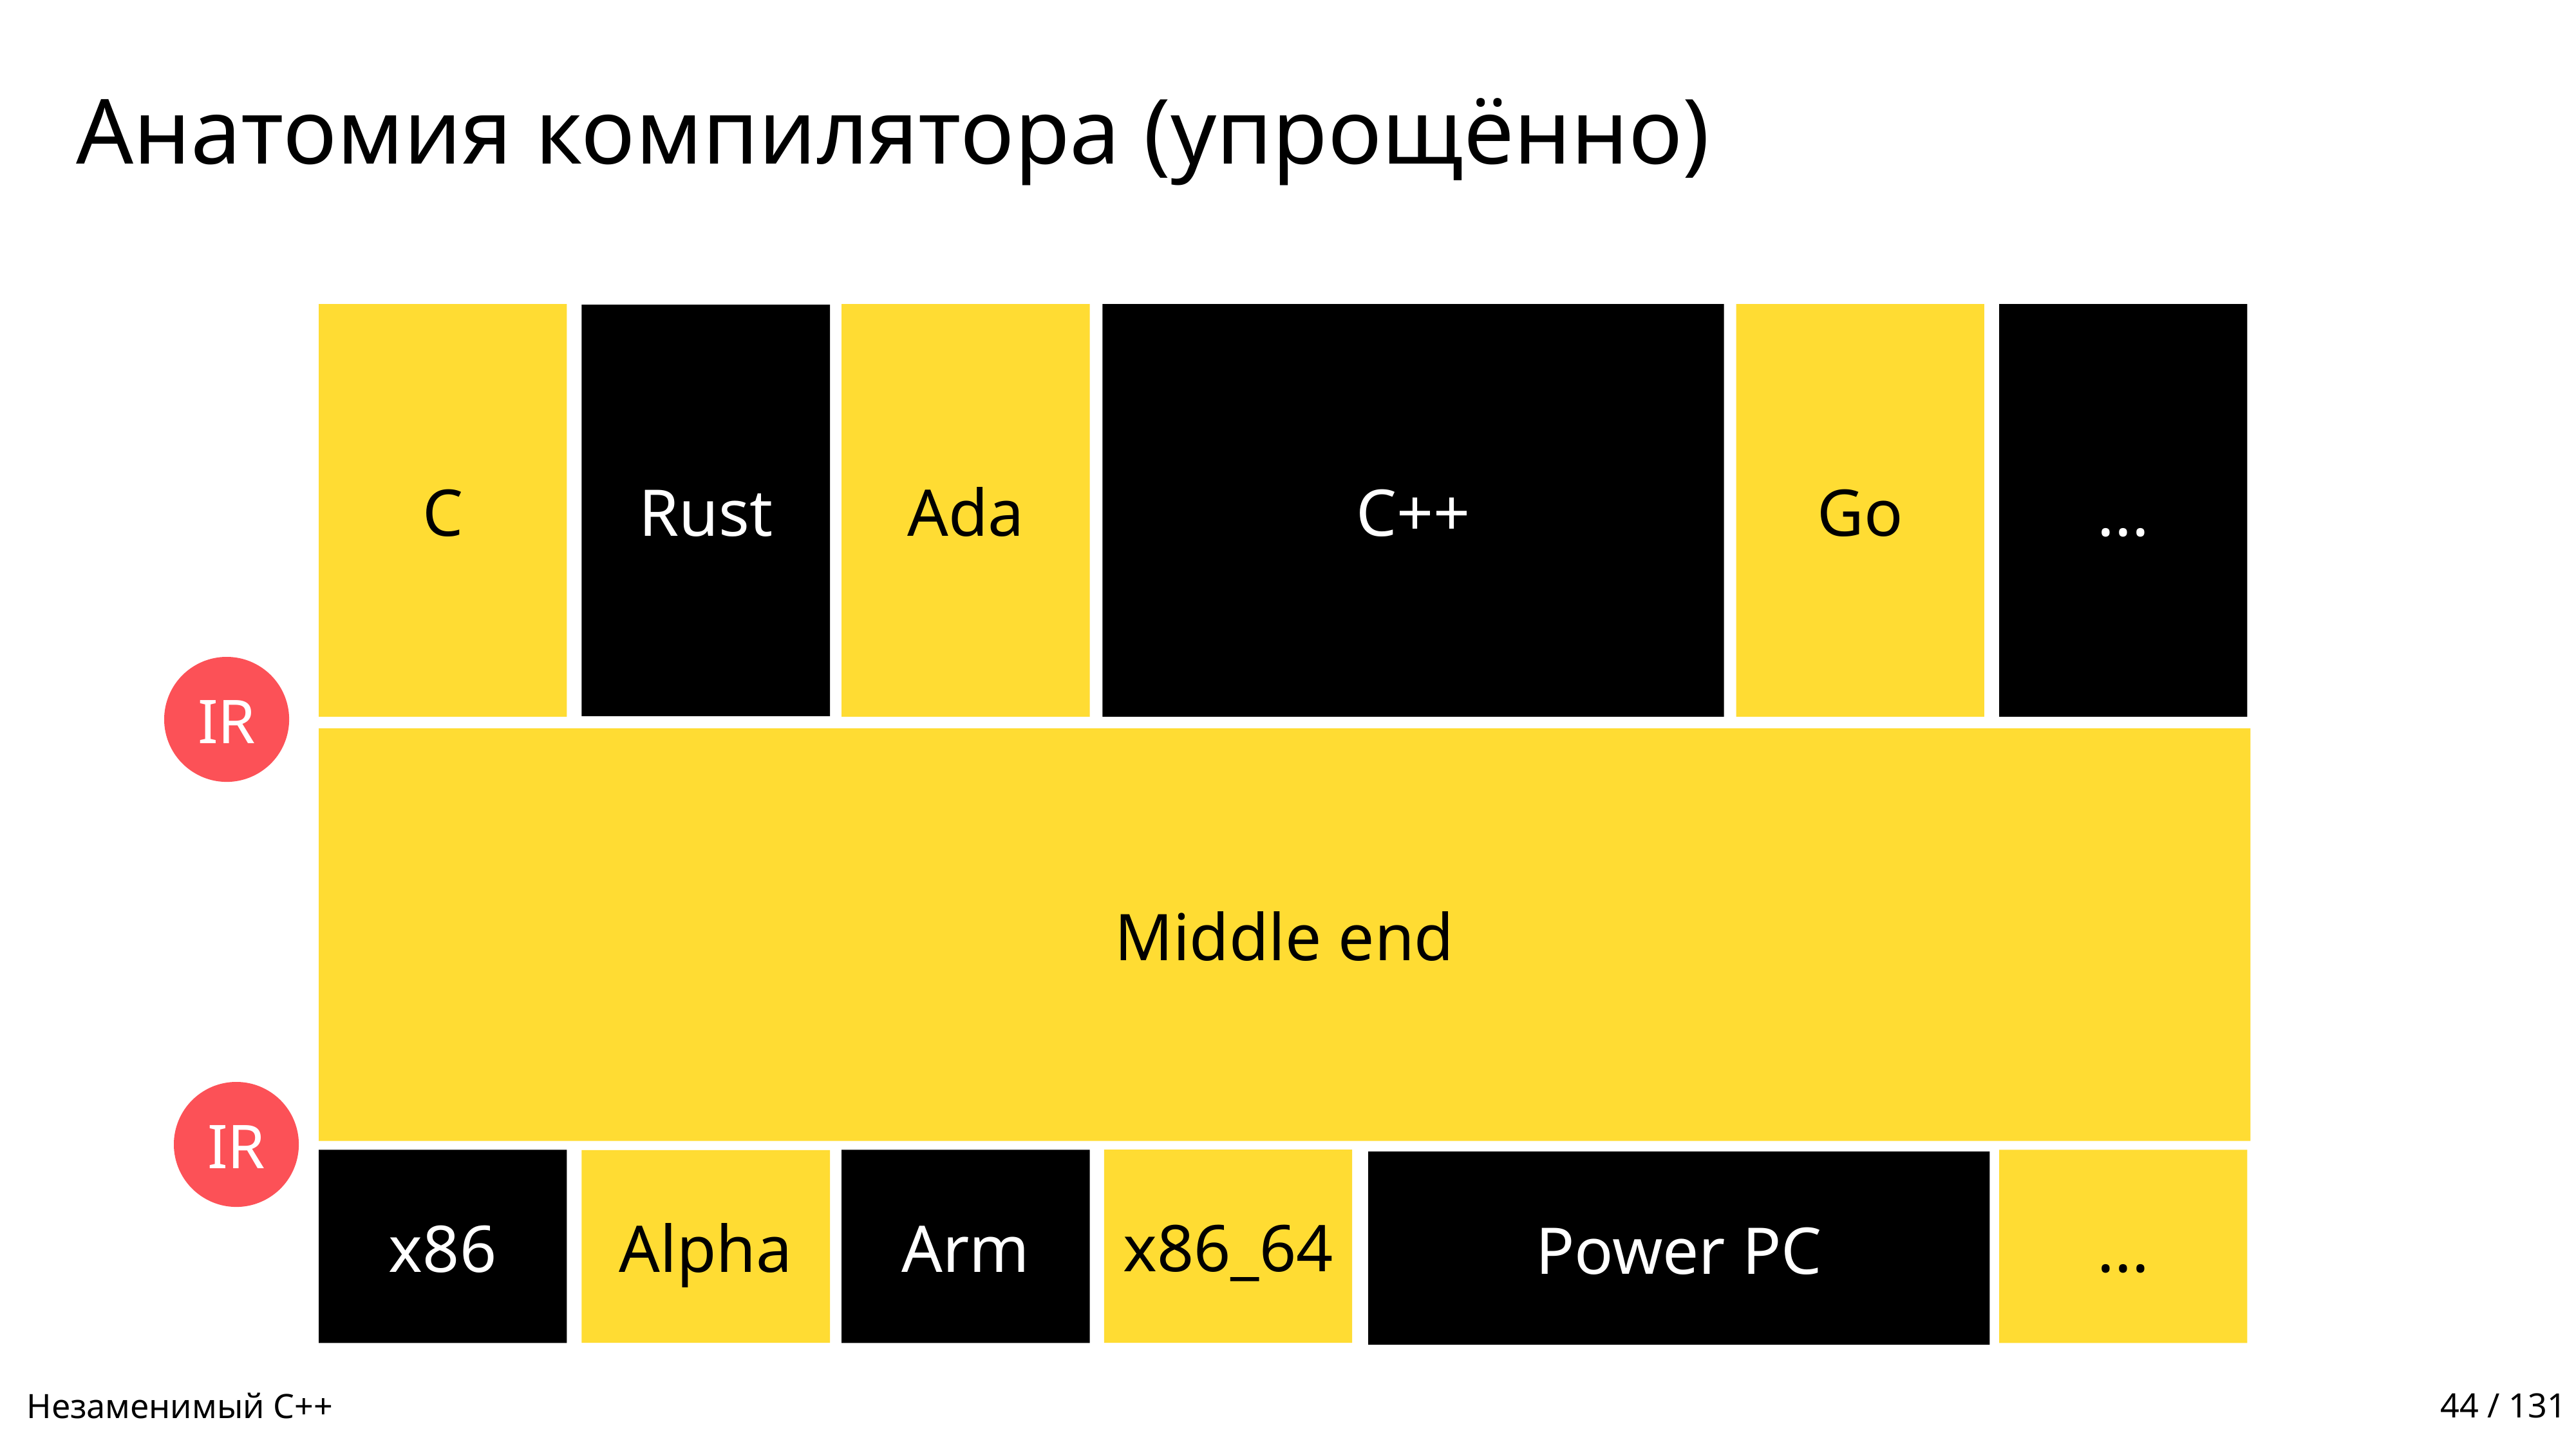

# Анатомия компилятора (упрощённо)
С
Ada
С++
Go
...
Rust
IR
Middle end
IR
x86_64
x86
Arm
...
Alpha
Power PC
Незаменимый C++